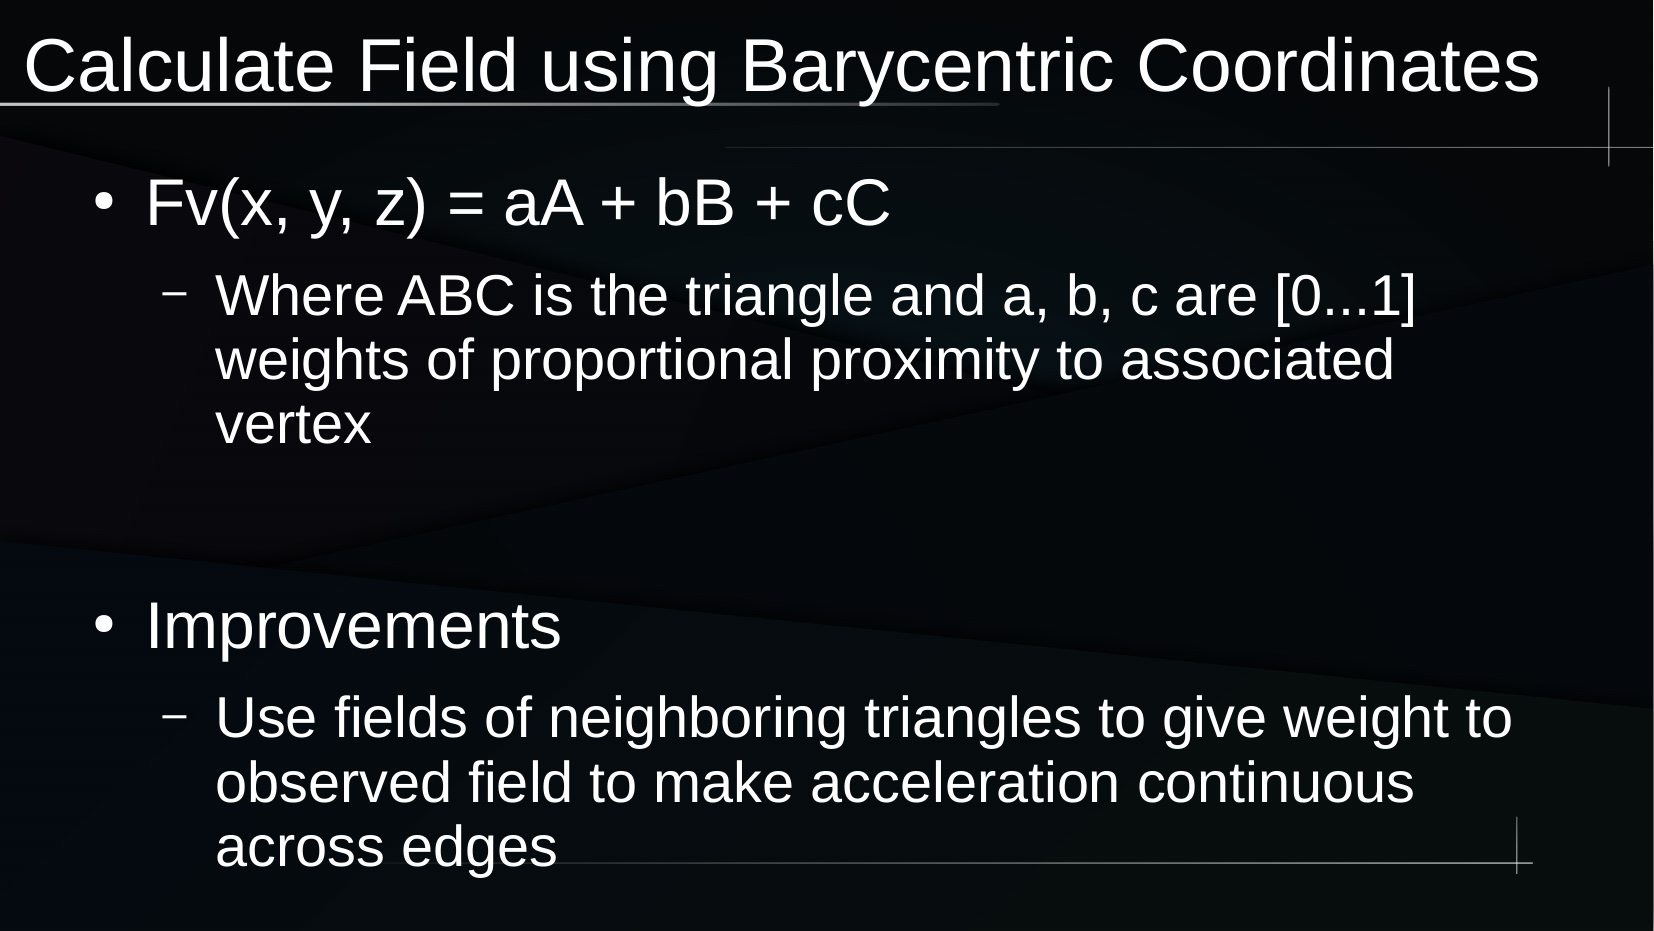

# Calculate Field using Barycentric Coordinates
Fv(x, y, z) = aA + bB + cC
Where ABC is the triangle and a, b, c are [0...1] weights of proportional proximity to associated vertex
Improvements
Use fields of neighboring triangles to give weight to observed field to make acceleration continuous across edges